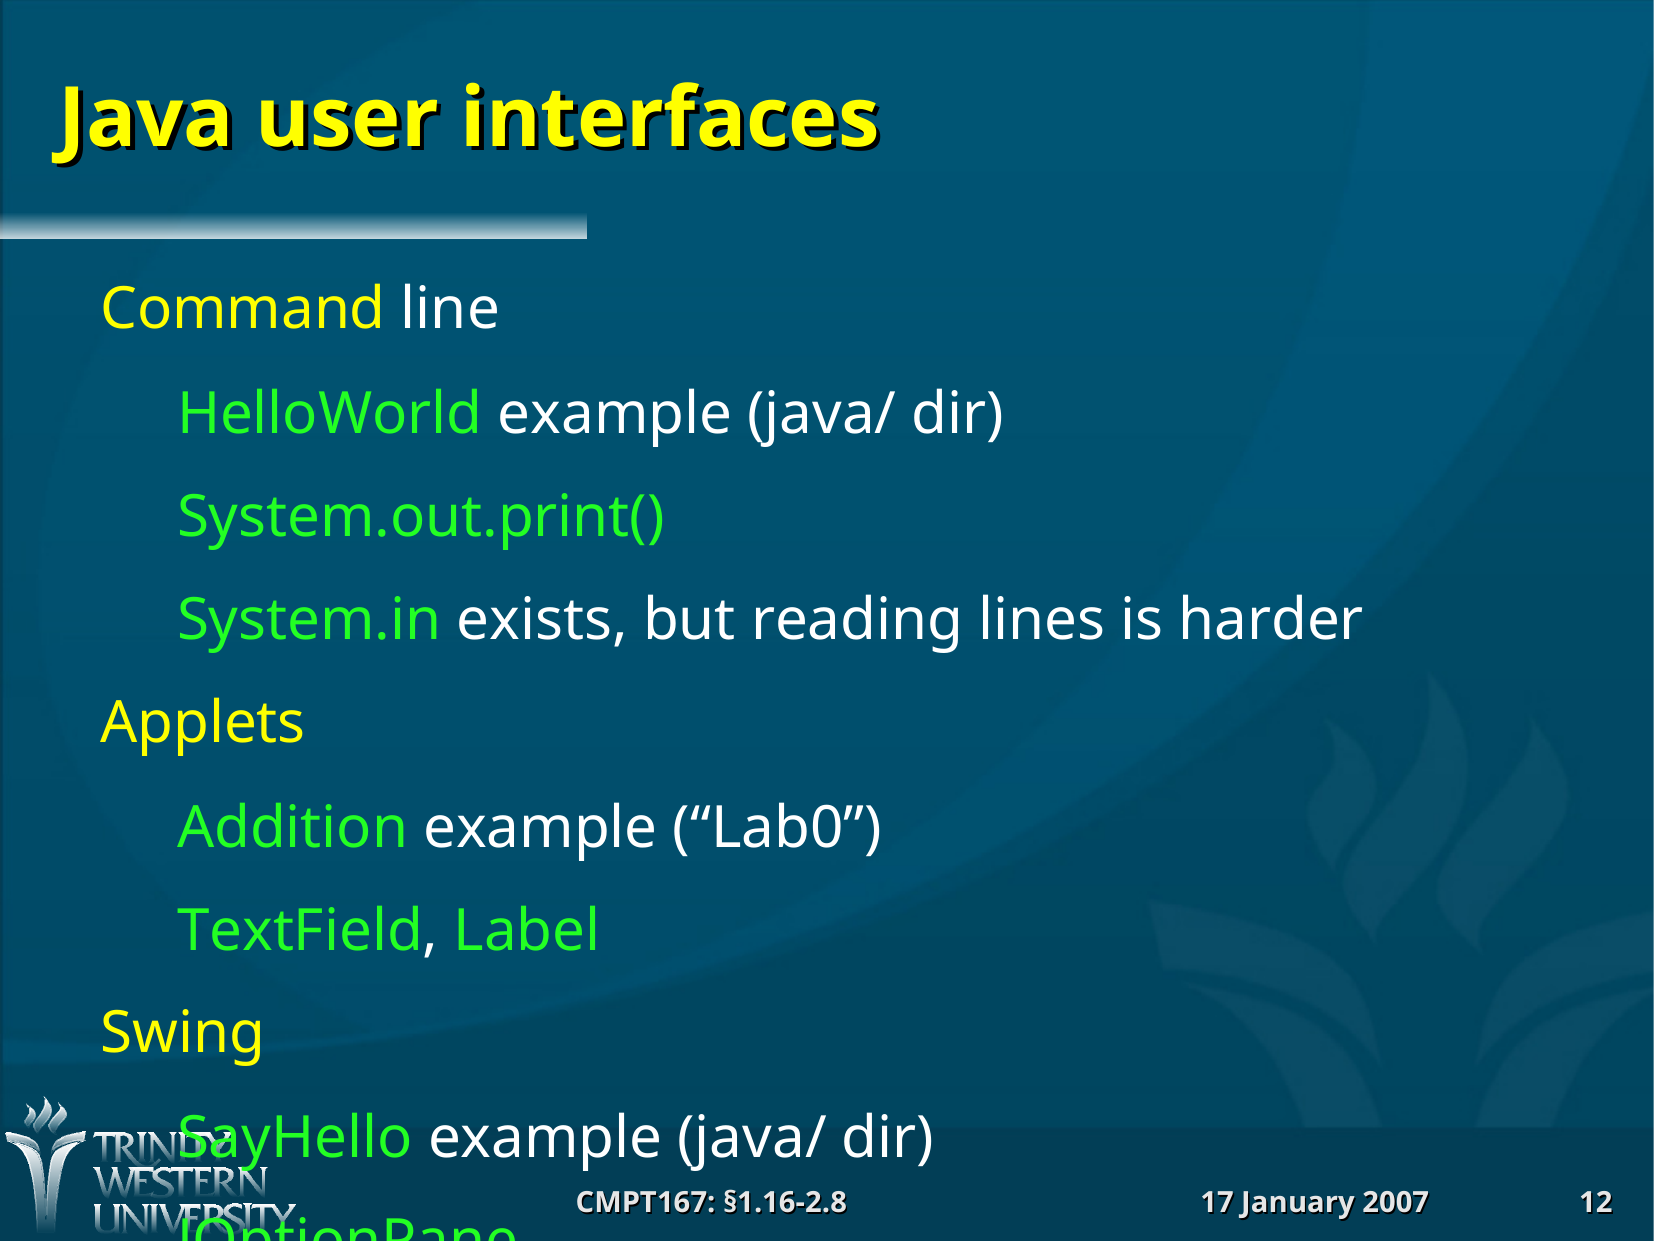

# Java user interfaces
Command line
HelloWorld example (java/ dir)
System.out.print()
System.in exists, but reading lines is harder
Applets
Addition example (“Lab0”)
TextField, Label
Swing
SayHello example (java/ dir)
JOptionPane
CMPT167: §1.16-2.8
17 January 2007
12